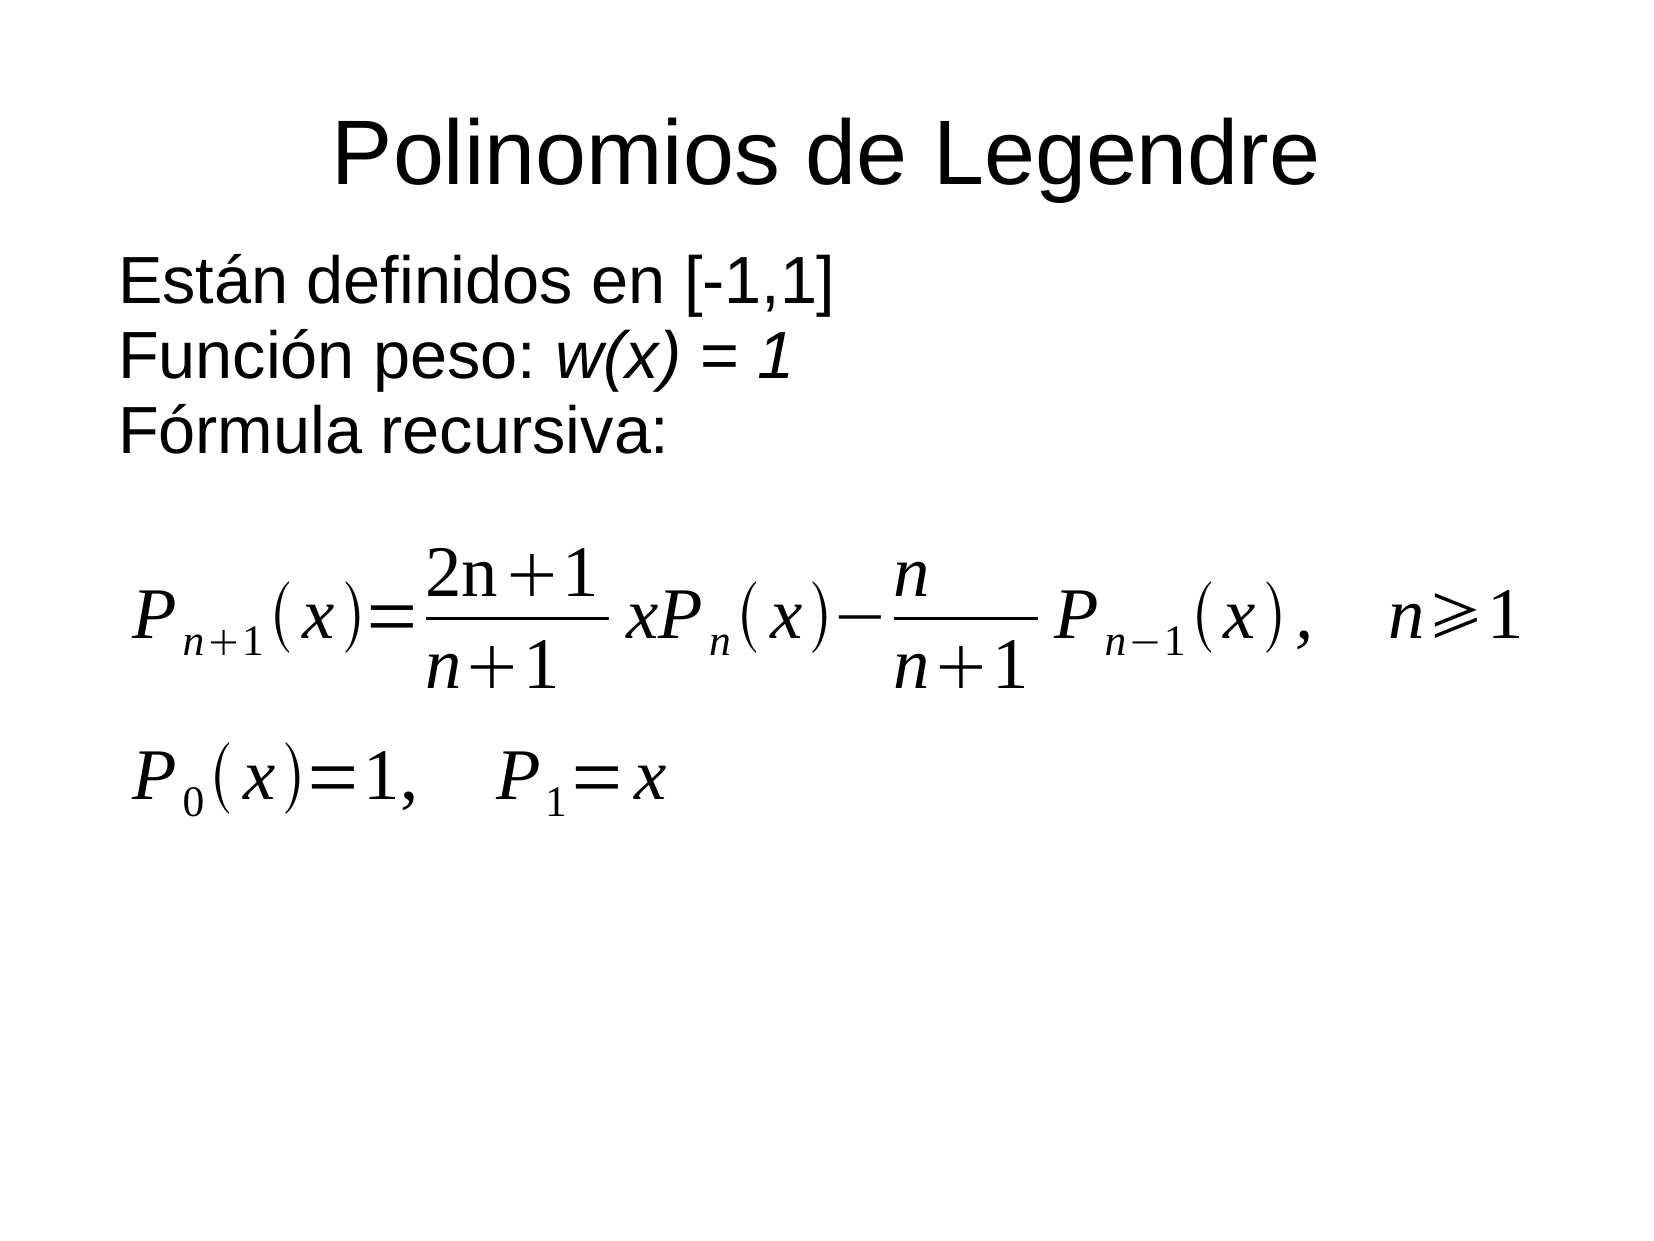

# Polinomios de Legendre
Están definidos en [-1,1]
Función peso: w(x) = 1
Fórmula recursiva: